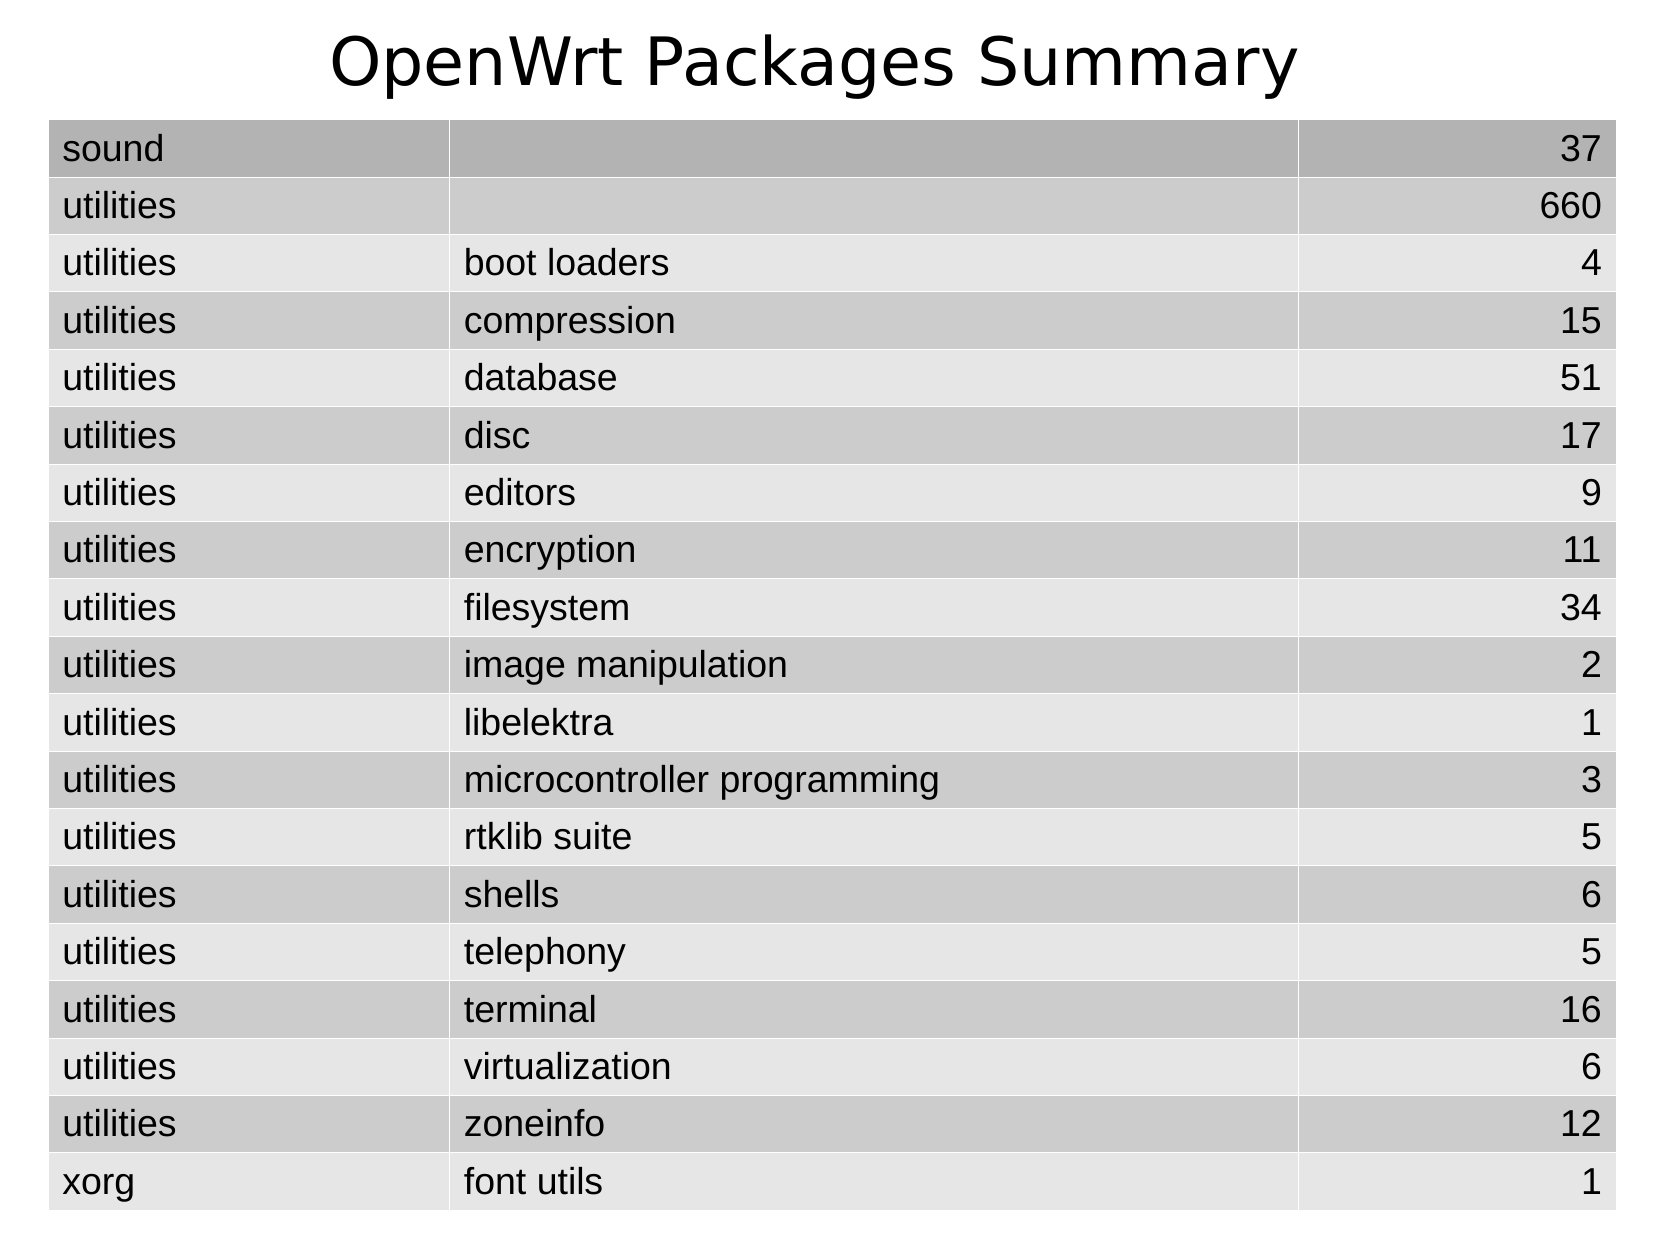

# OpenWrt Packages Summary
| sound | | 37 |
| --- | --- | --- |
| utilities | | 660 |
| utilities | boot loaders | 4 |
| utilities | compression | 15 |
| utilities | database | 51 |
| utilities | disc | 17 |
| utilities | editors | 9 |
| utilities | encryption | 11 |
| utilities | filesystem | 34 |
| utilities | image manipulation | 2 |
| utilities | libelektra | 1 |
| utilities | microcontroller programming | 3 |
| utilities | rtklib suite | 5 |
| utilities | shells | 6 |
| utilities | telephony | 5 |
| utilities | terminal | 16 |
| utilities | virtualization | 6 |
| utilities | zoneinfo | 12 |
| xorg | font utils | 1 |